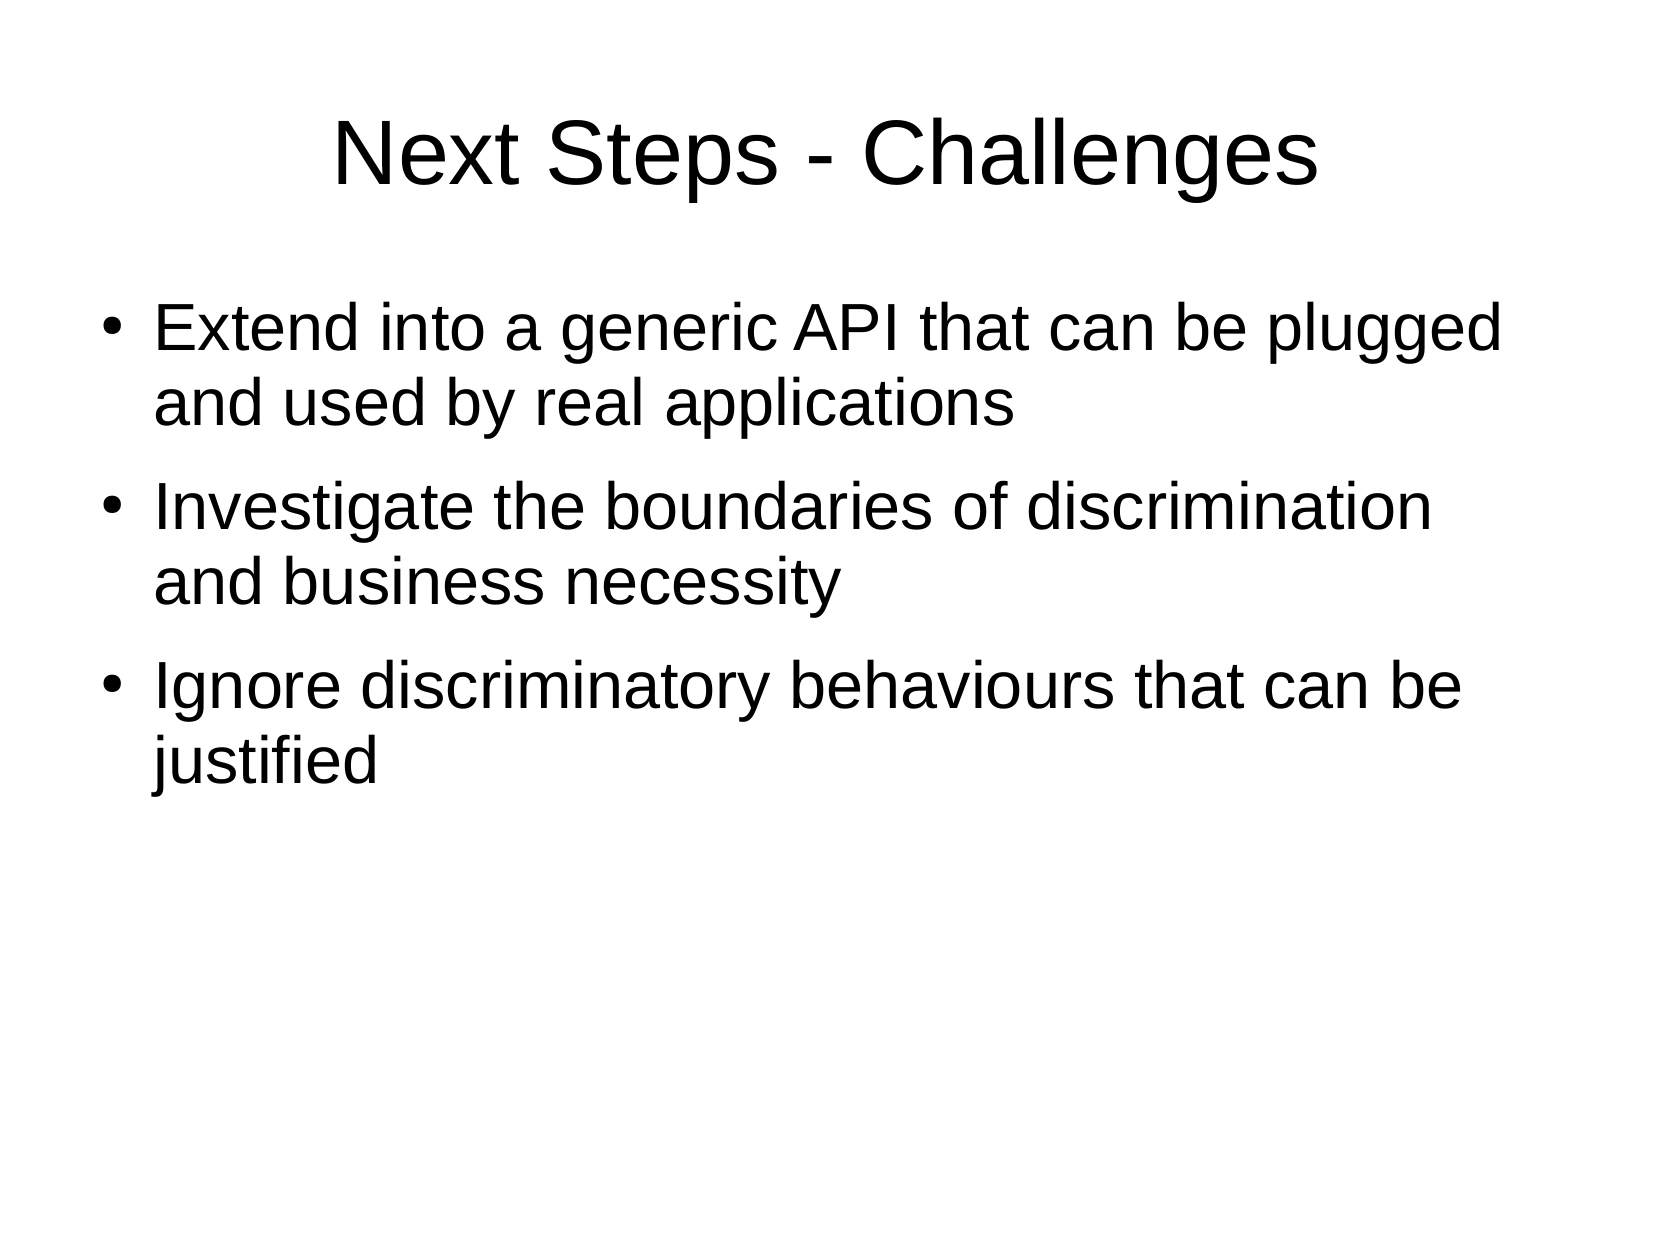

# Next Steps - Challenges
Extend into a generic API that can be plugged and used by real applications
Investigate the boundaries of discrimination and business necessity
Ignore discriminatory behaviours that can be justified